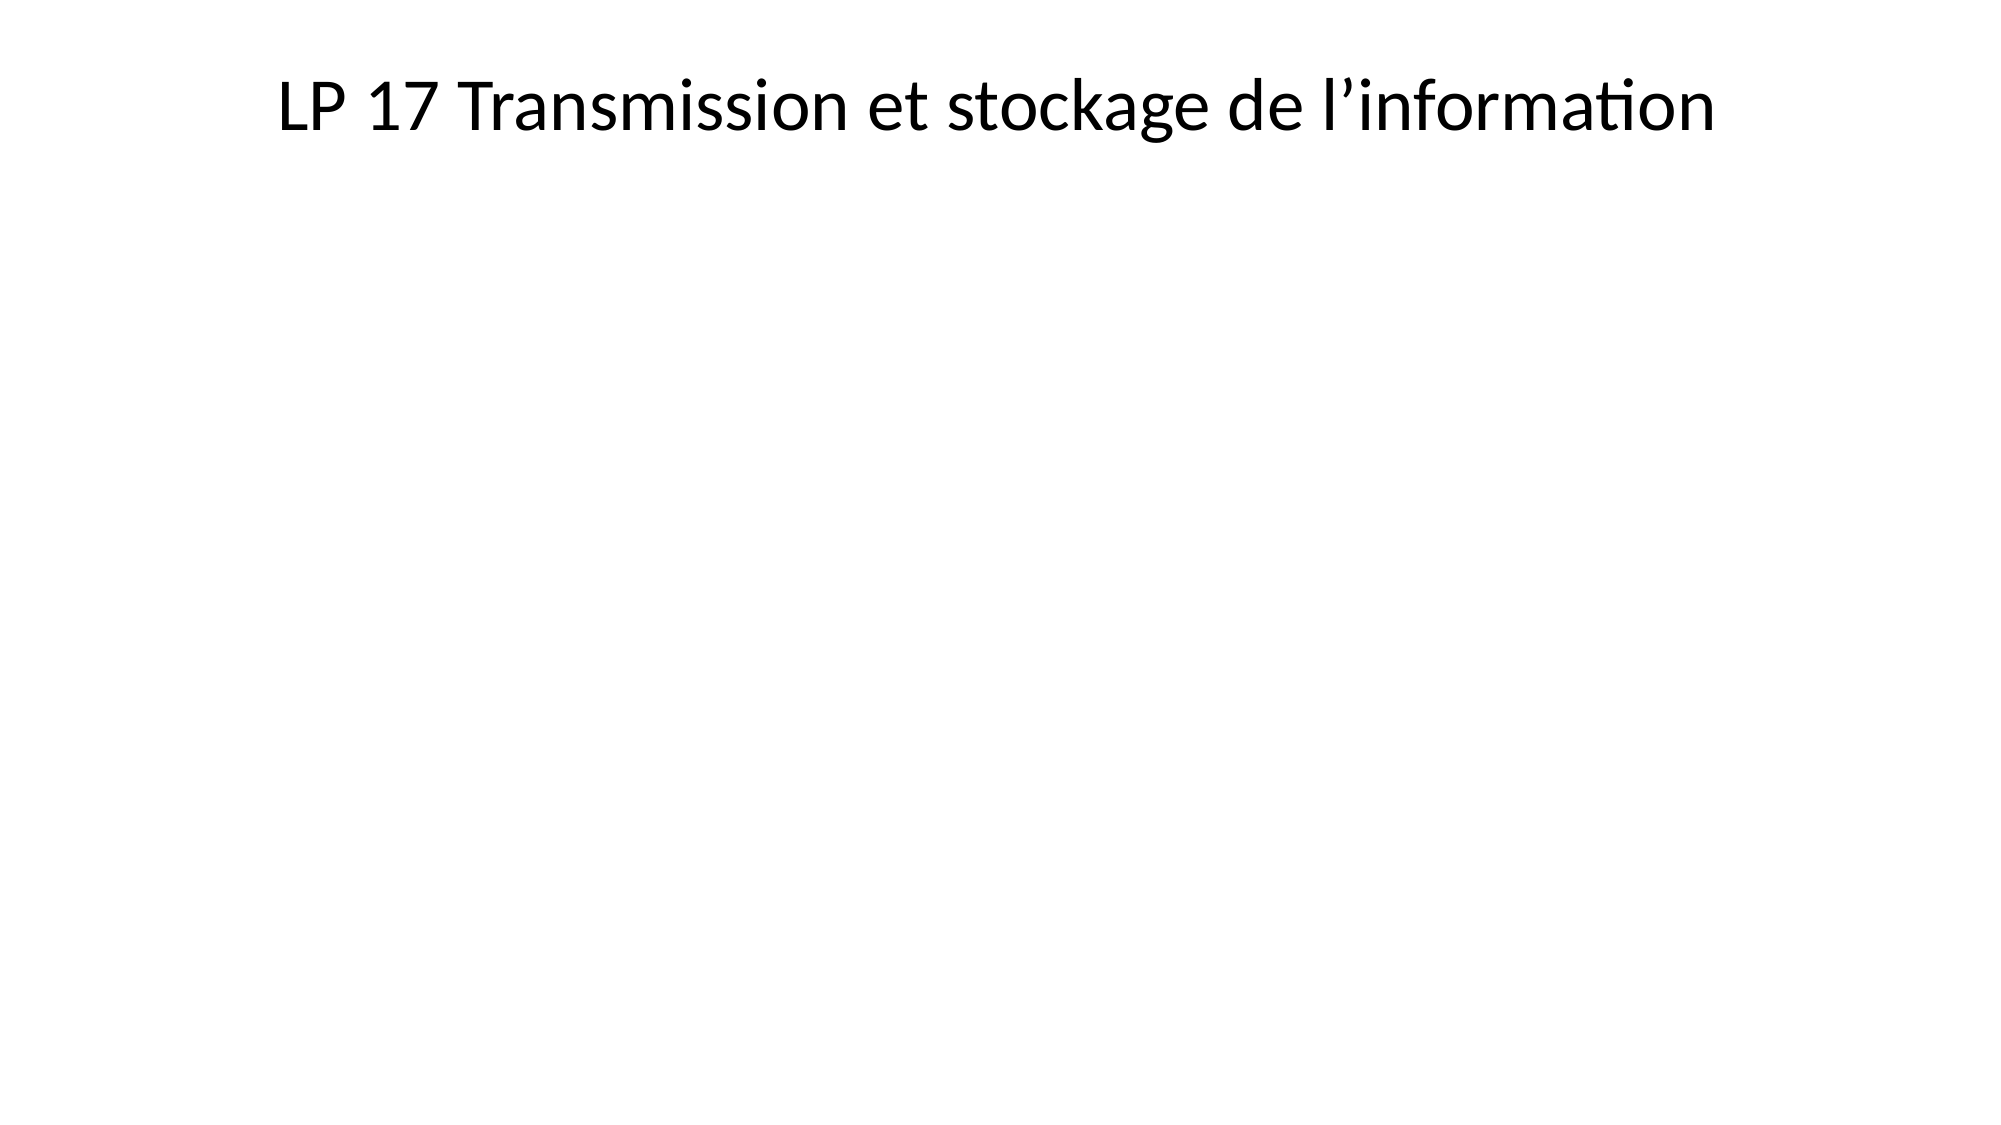

LP 17 Transmission et stockage de l’information